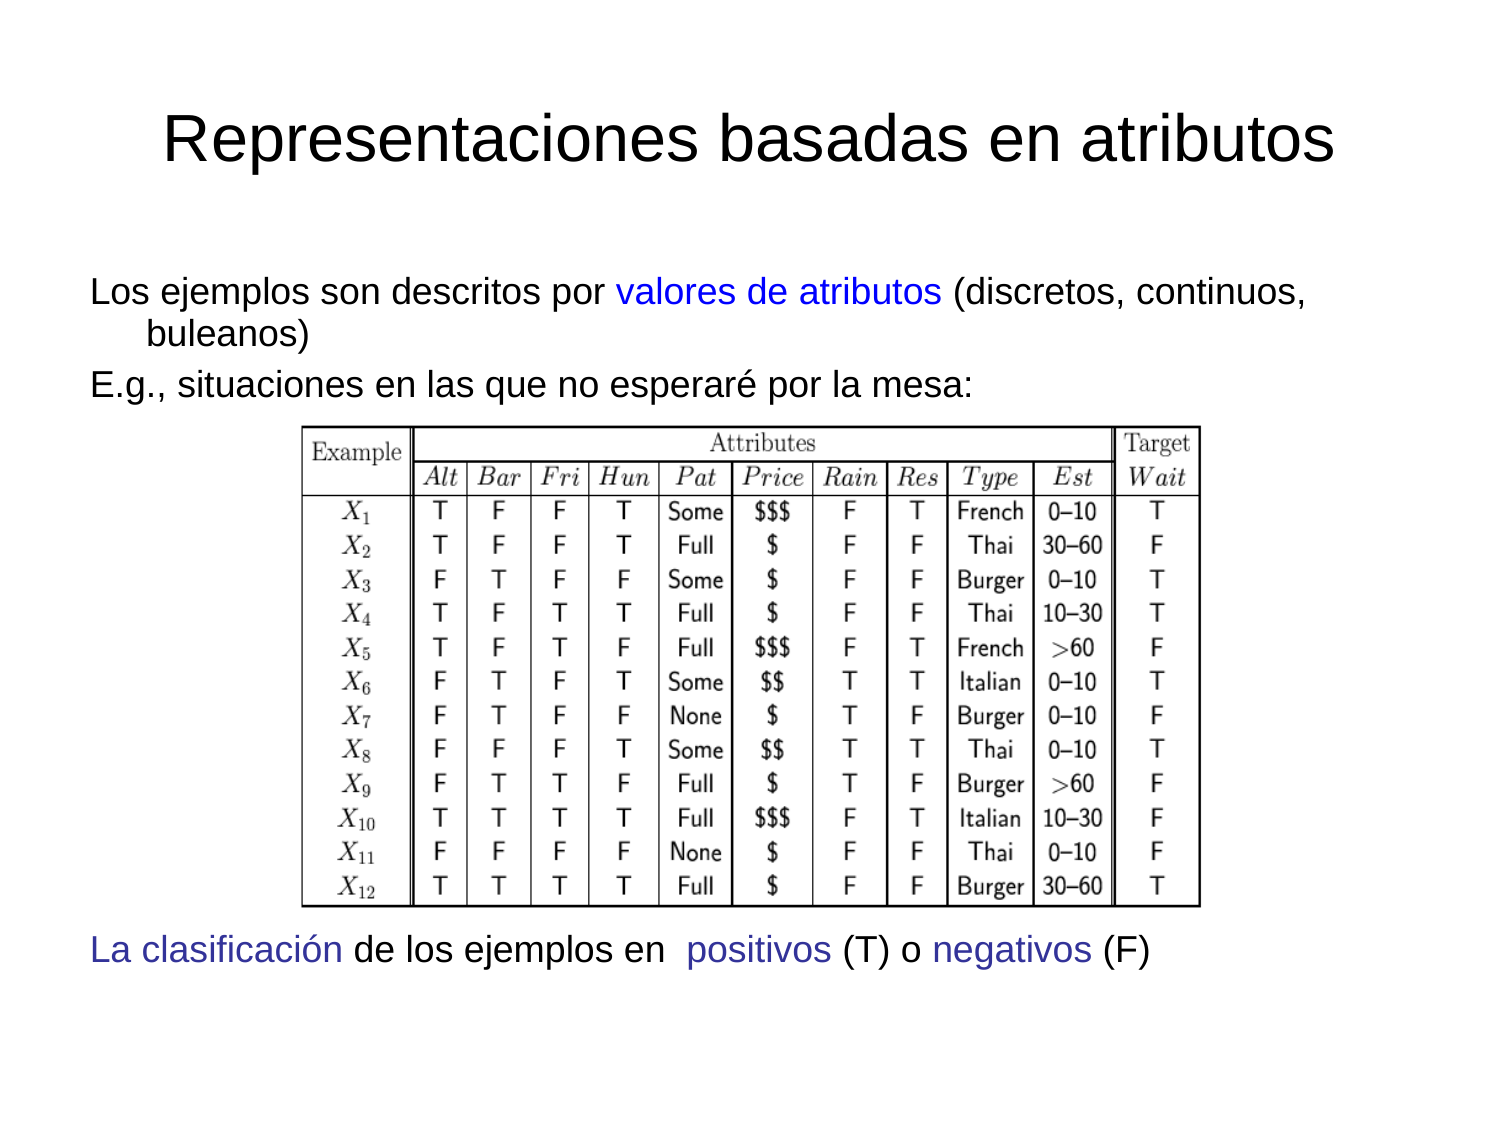

# Representaciones basadas en atributos
Los ejemplos son descritos por valores de atributos (discretos, continuos, buleanos)
E.g., situaciones en las que no esperaré por la mesa:
La clasificación de los ejemplos en positivos (T) o negativos (F)